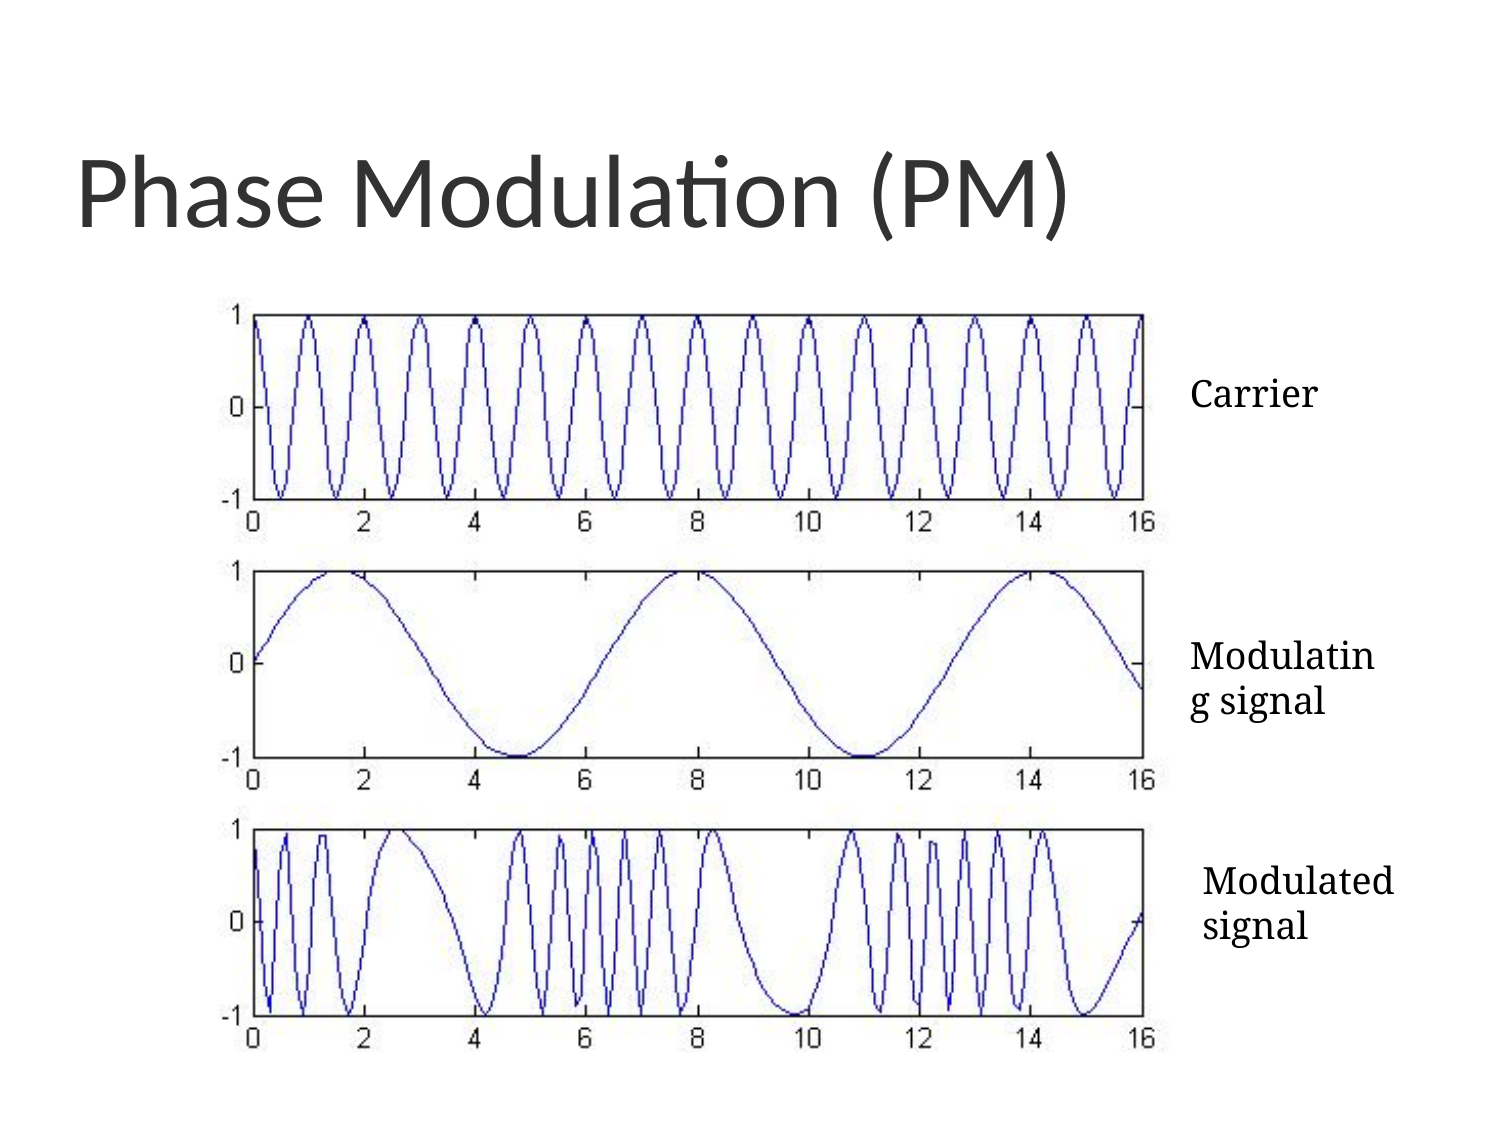

# Phase Modulation (PM)
Carrier
Modulating signal
Modulated signal